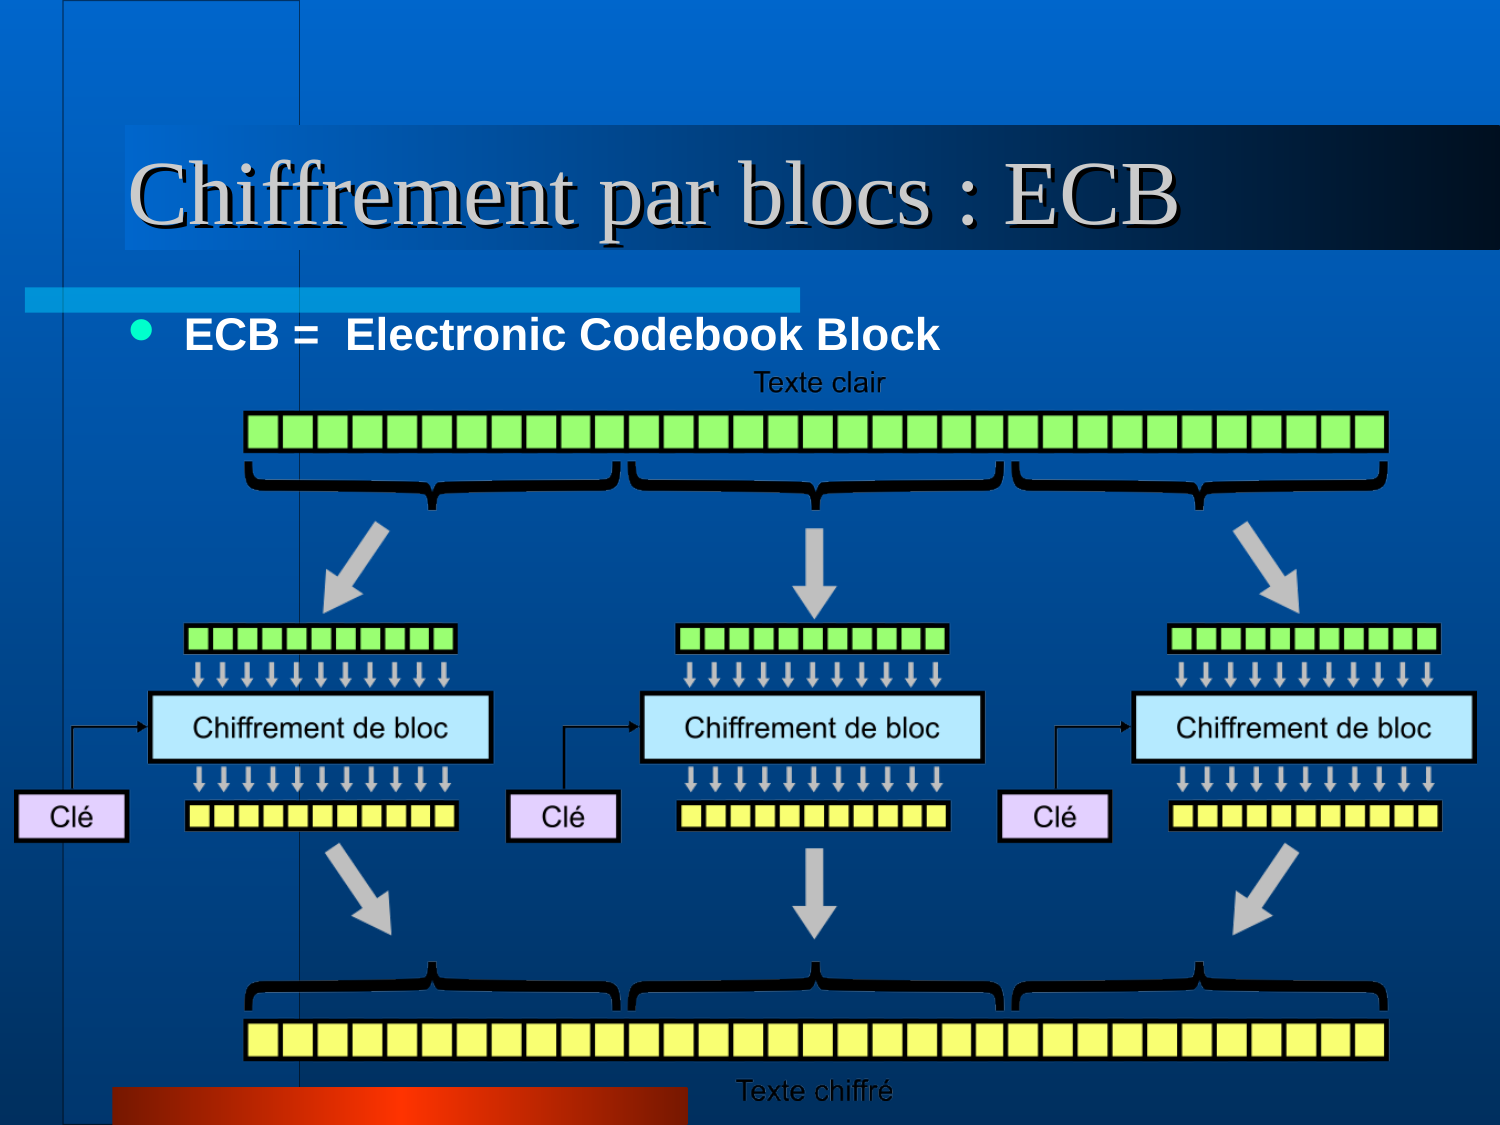

# Chiffrement par blocs : ECB
ECB = Electronic Codebook Block